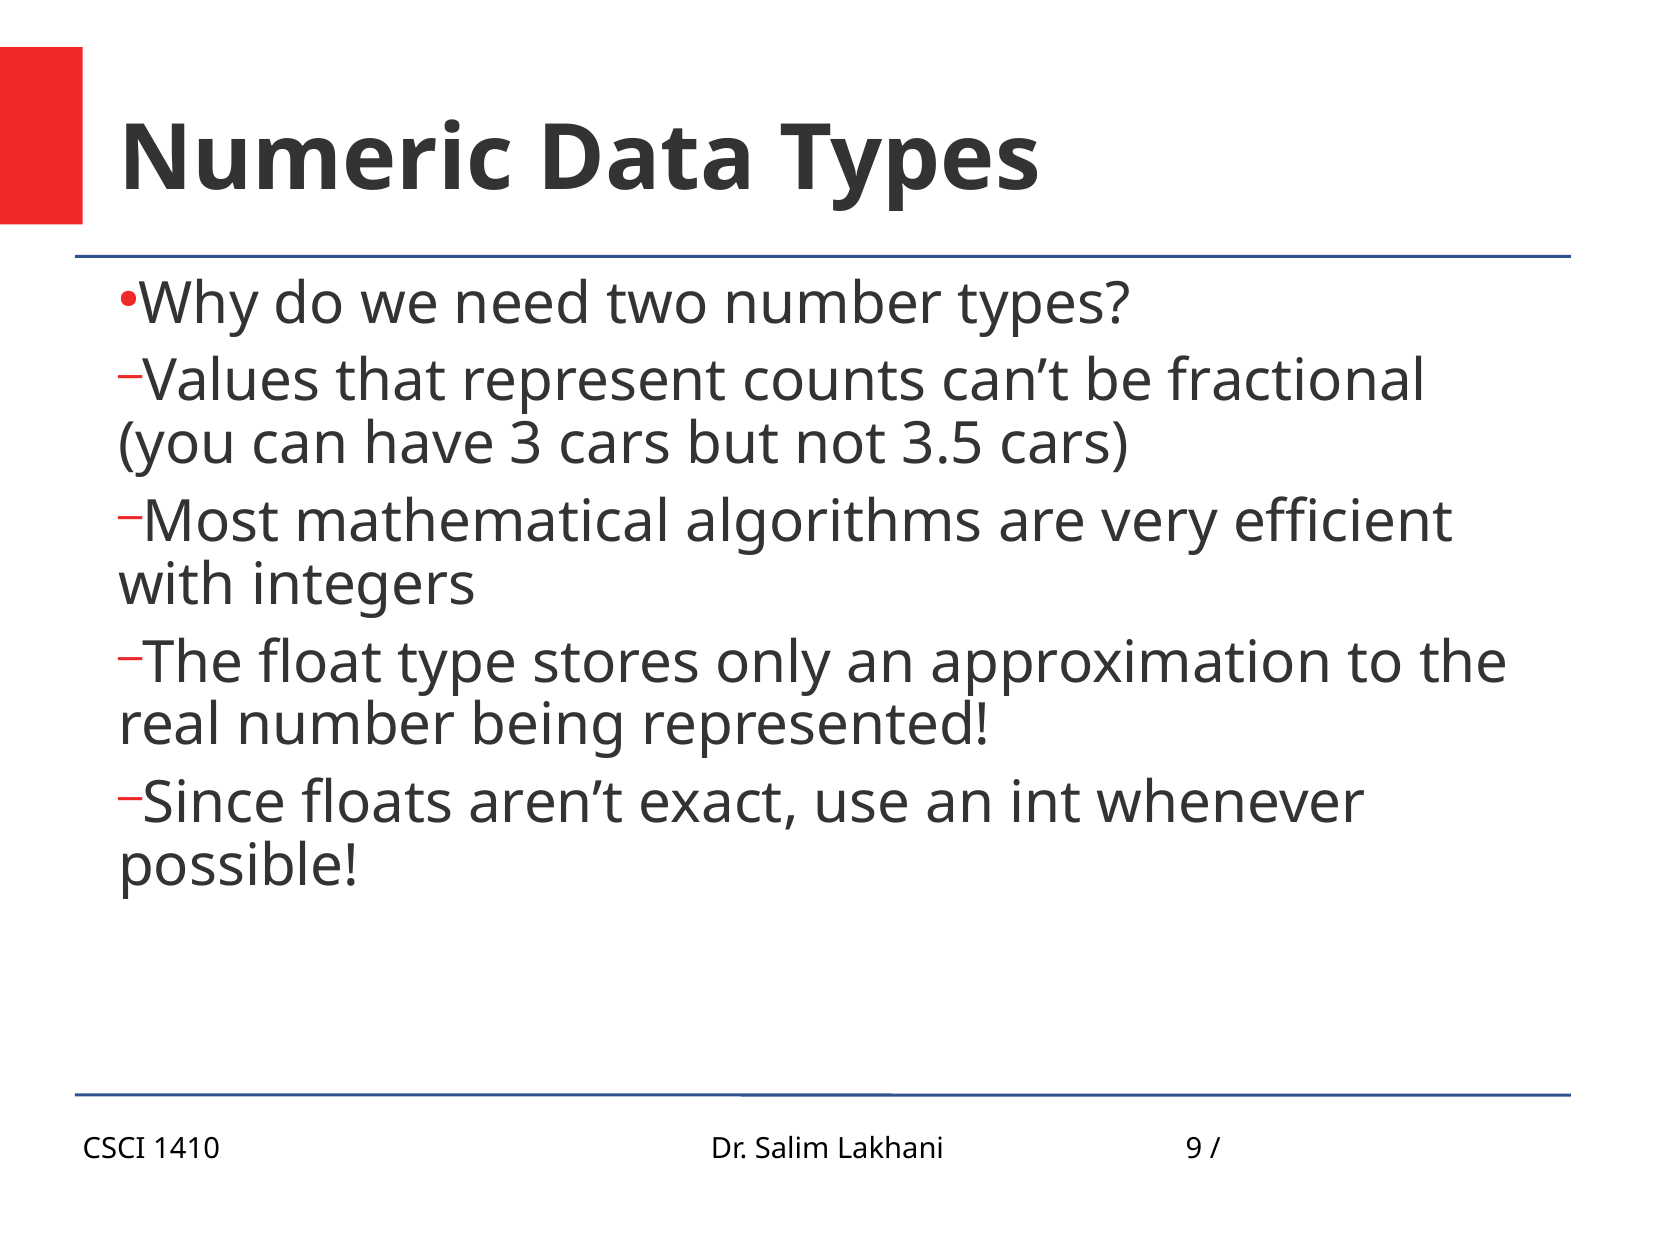

# Numeric Data Types
Why do we need two number types?
Values that represent counts can’t be fractional (you can have 3 cars but not 3.5 cars)
Most mathematical algorithms are very efficient with integers
The float type stores only an approximation to the real number being represented!
Since floats aren’t exact, use an int whenever possible!
CSCI 1410
Dr. Salim Lakhani